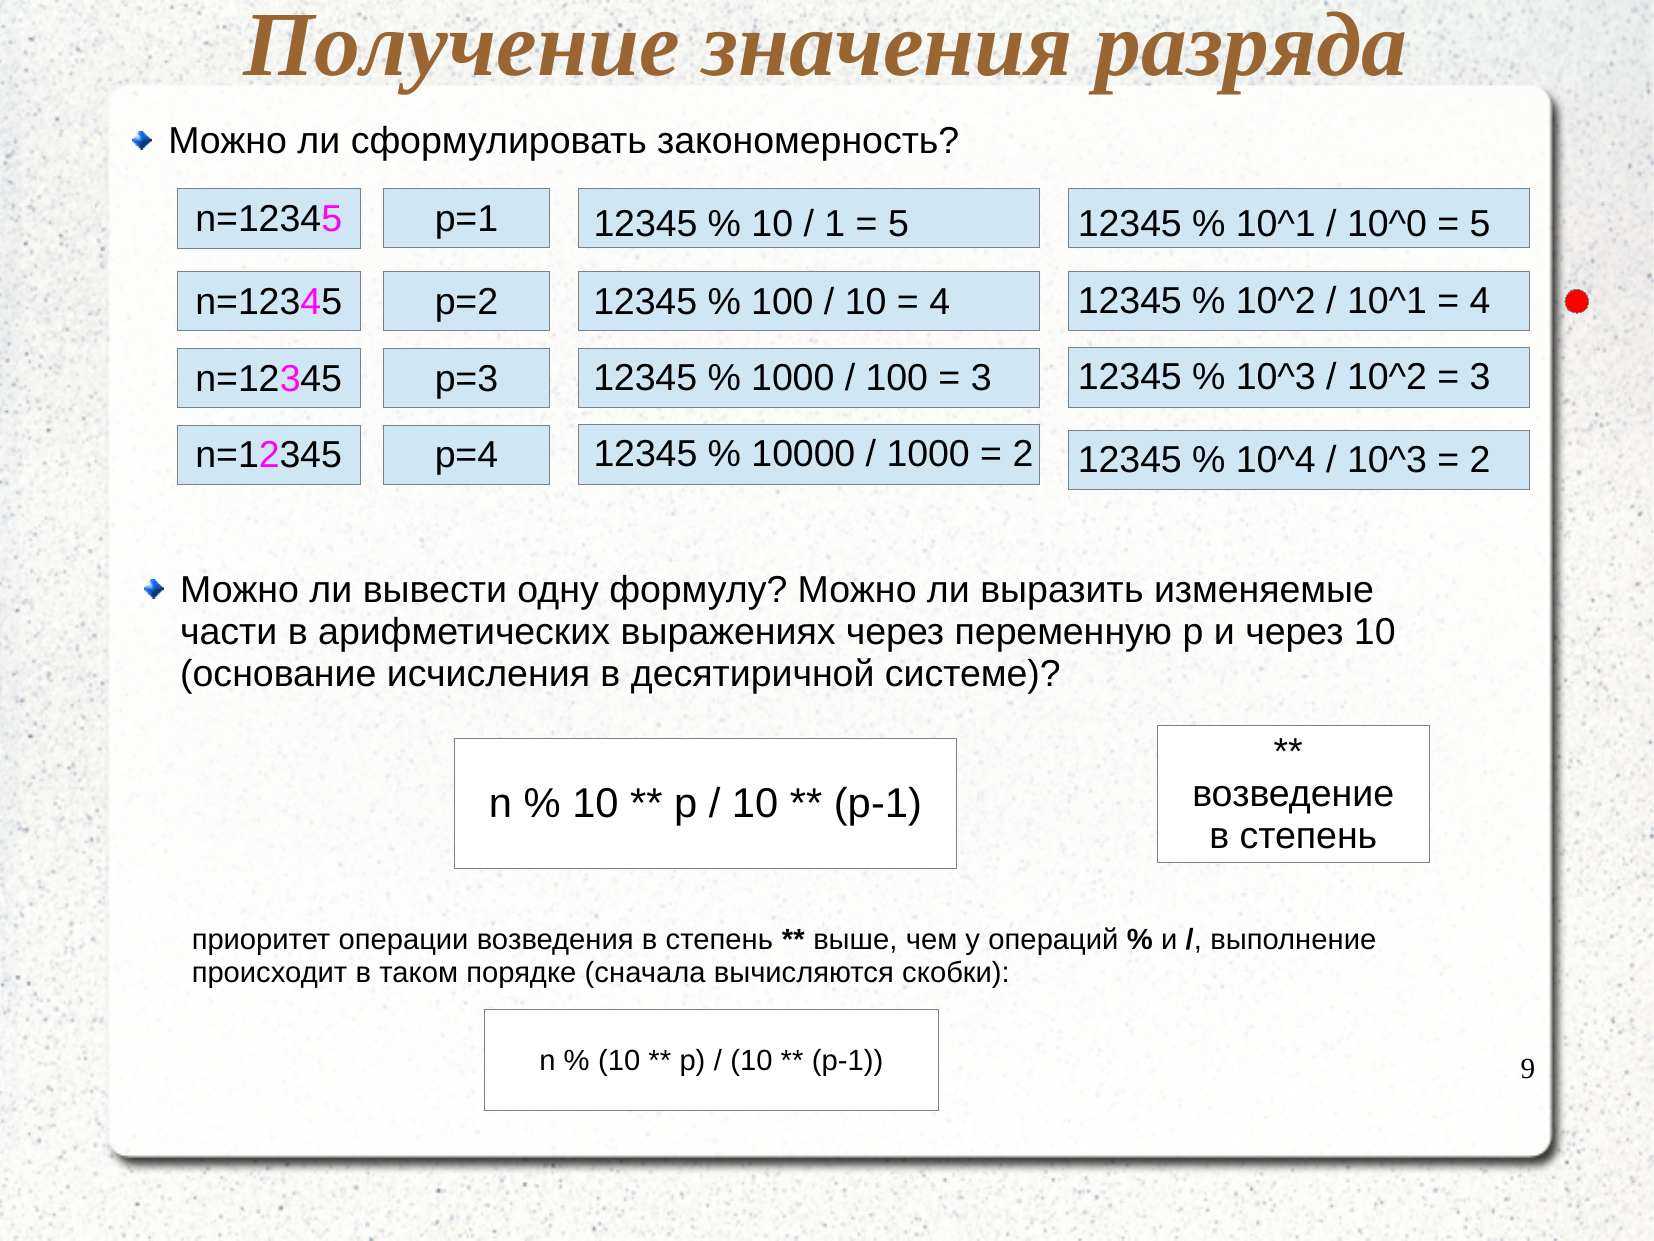

# Получение значения разряда
Можно ли сформулировать закономерность?
p=1
n=12345
12345 % 10 / 1 = 5
12345 % 10^1 / 10^0 = 5
12345 % 100 / 10 = 4
p=2
n=12345
12345 % 10^2 / 10^1 = 4
12345 % 1000 / 100 = 3
p=3
n=12345
12345 % 10^3 / 10^2 = 3
p=4
n=12345
12345 % 10000 / 1000 = 2
12345 % 10^4 / 10^3 = 2
Можно ли вывести одну формулу? Можно ли выразить изменяемые части в арифметических выражениях через переменную p и через 10 (основание исчисления в десятиричной системе)?
**
возведение
в степень
n % 10 ** p / 10 ** (p-1)
приоритет операции возведения в степень ** выше, чем у операций % и /, выполнение происходит в таком порядке (сначала вычисляются скобки):
n % (10 ** p) / (10 ** (p-1))
9